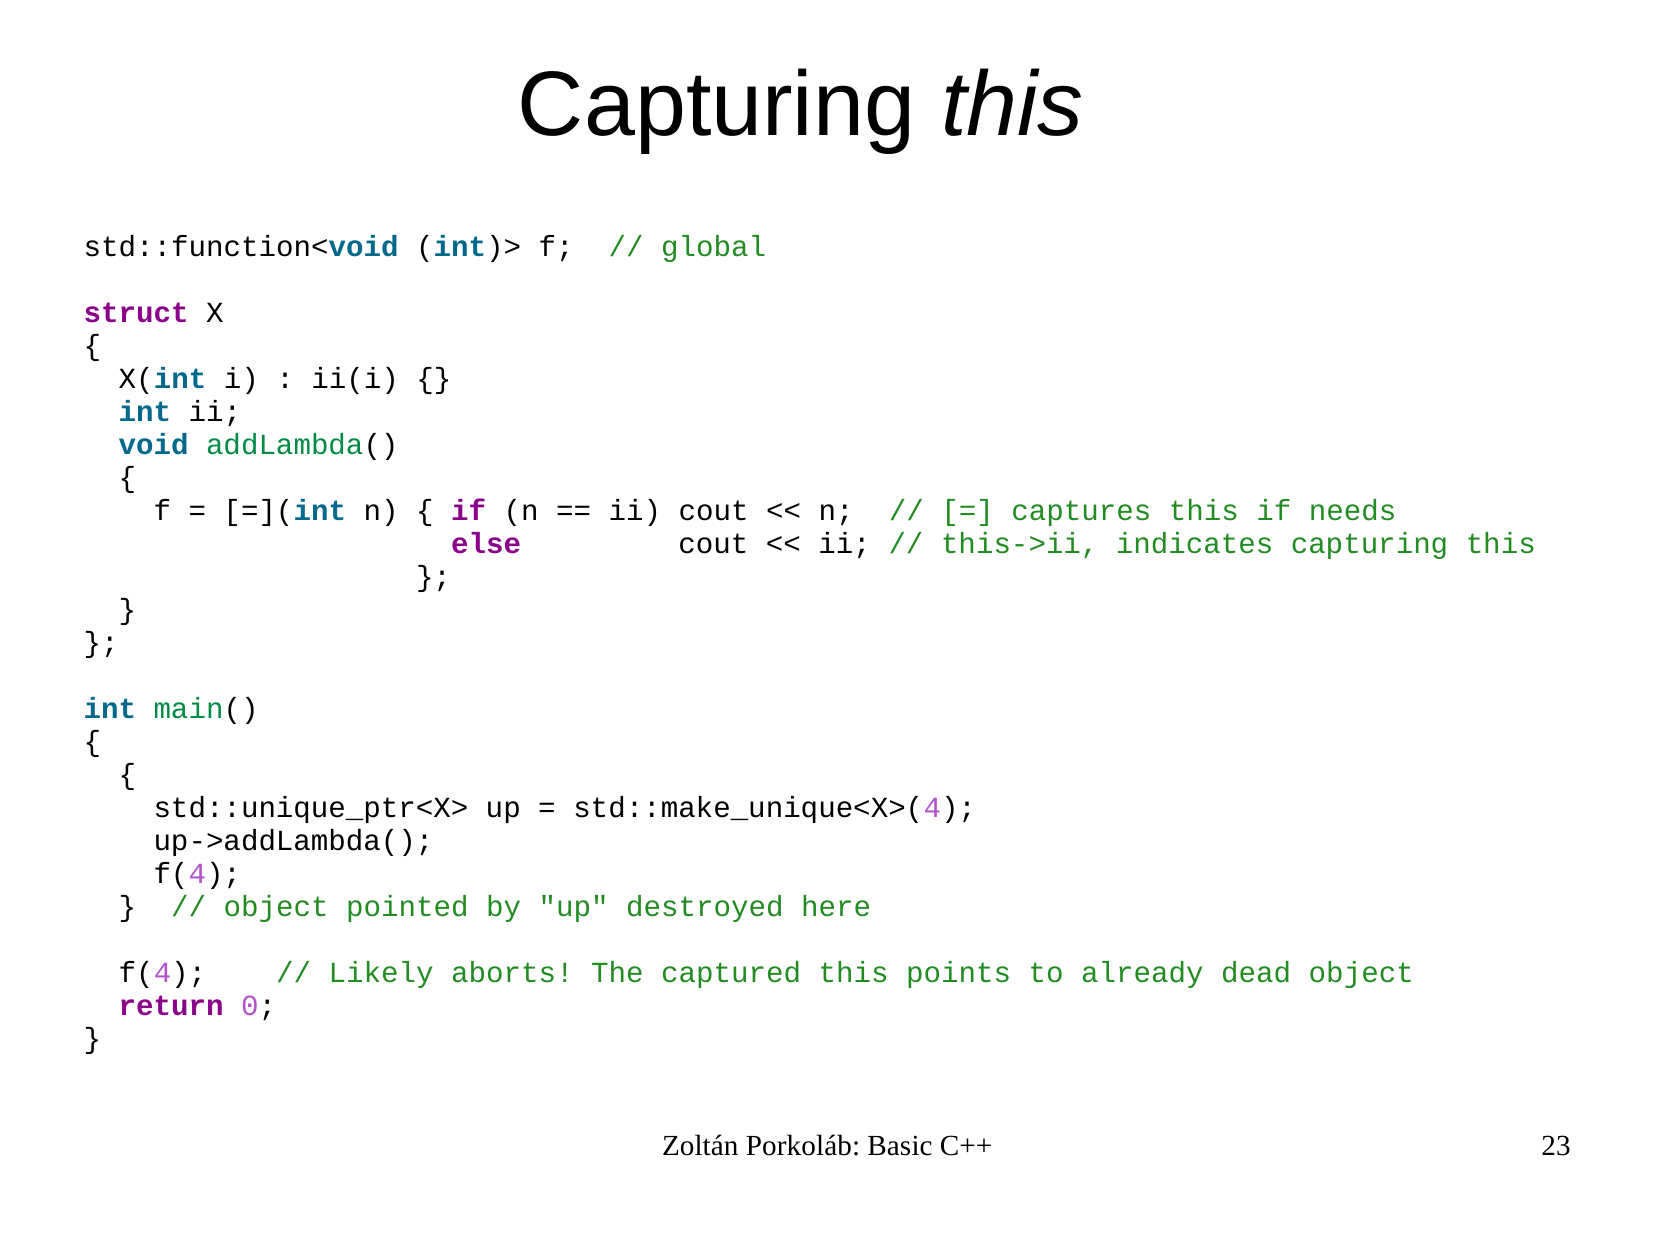

# Capturing this
std::function<void (int)> f; // global
struct X
{
 X(int i) : ii(i) {}
 int ii;
 void addLambda()
 {
 f = [=](int n) { if (n == ii) cout << n; // [=] captures this if needs
 else cout << ii; // this->ii, indicates capturing this
 };
 }
};
int main()
{
 {
 std::unique_ptr<X> up = std::make_unique<X>(4);
 up->addLambda();
 f(4);
 } // object pointed by "up" destroyed here
 f(4); // Likely aborts! The captured this points to already dead object
 return 0;
}
Zoltán Porkoláb: Basic C++
23